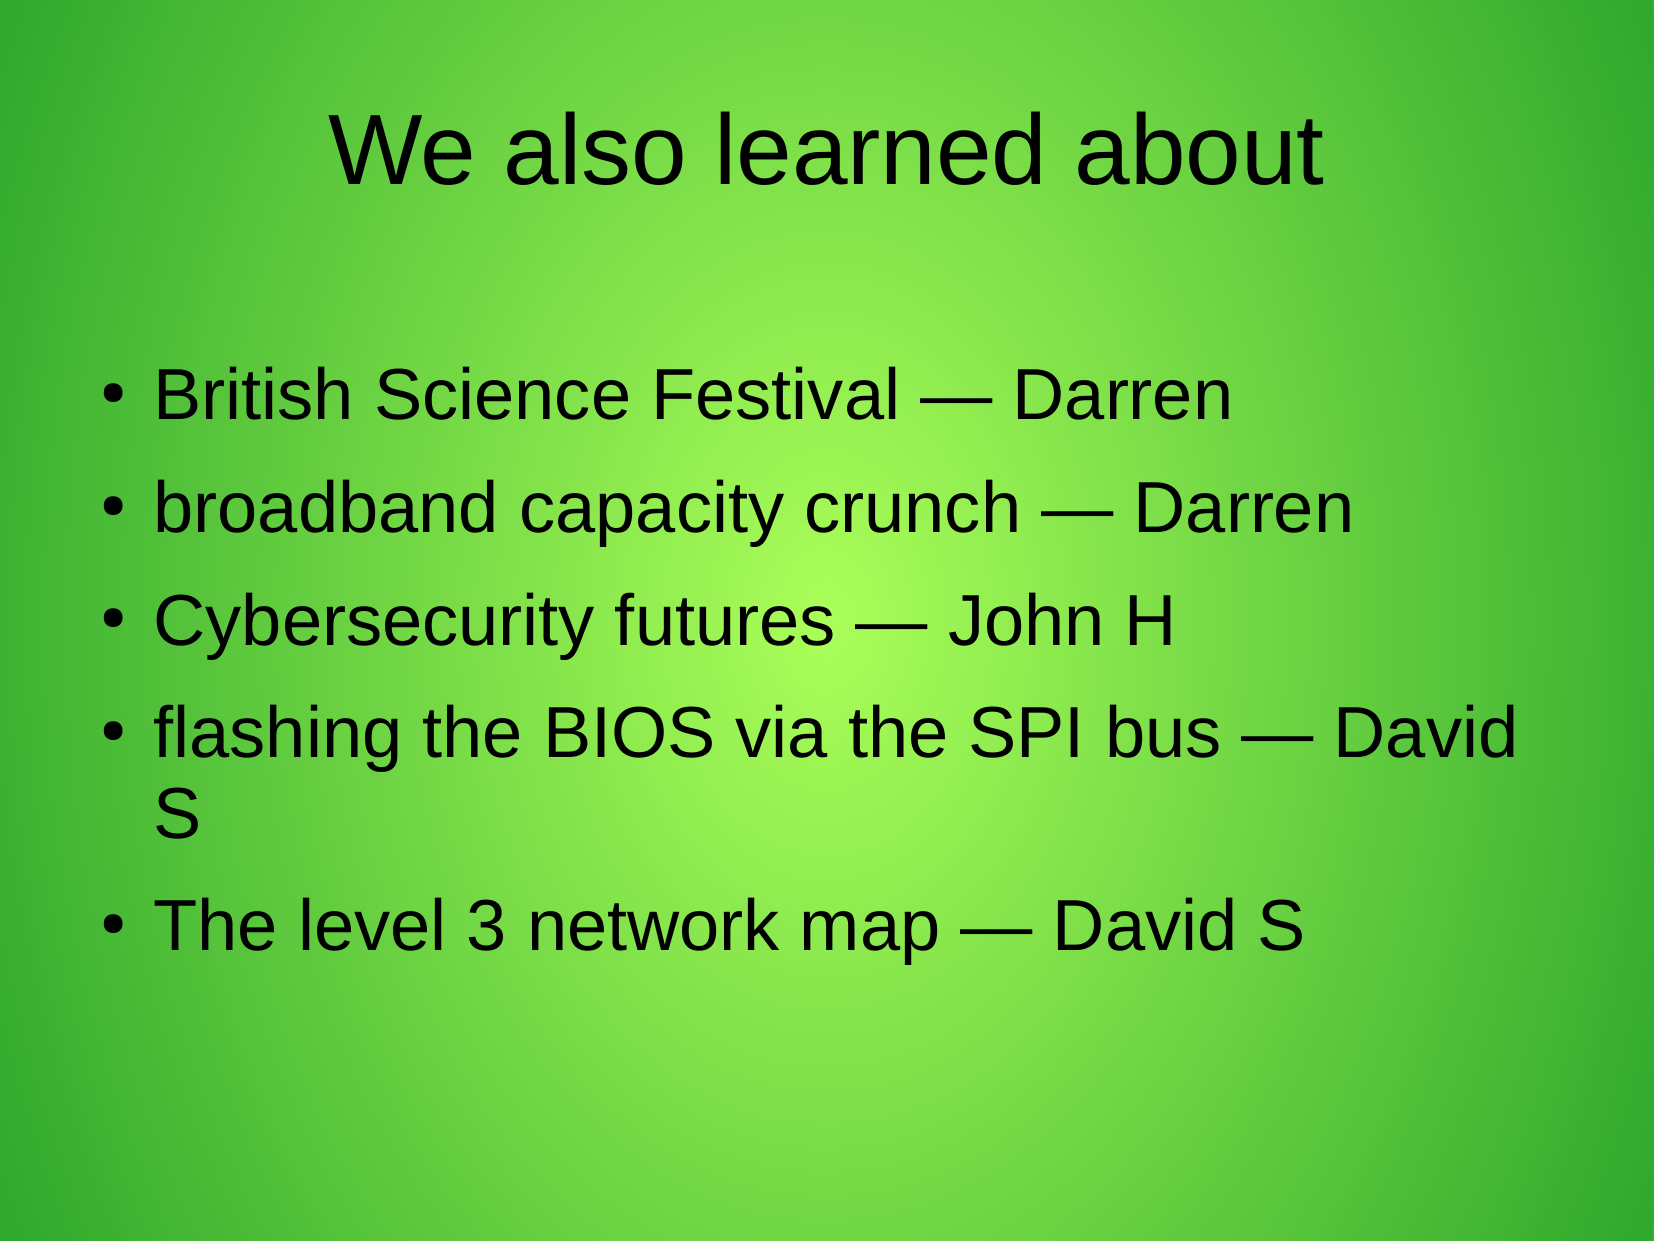

# We also learned about
British Science Festival — Darren
broadband capacity crunch — Darren
Cybersecurity futures — John H
flashing the BIOS via the SPI bus — David S
The level 3 network map — David S